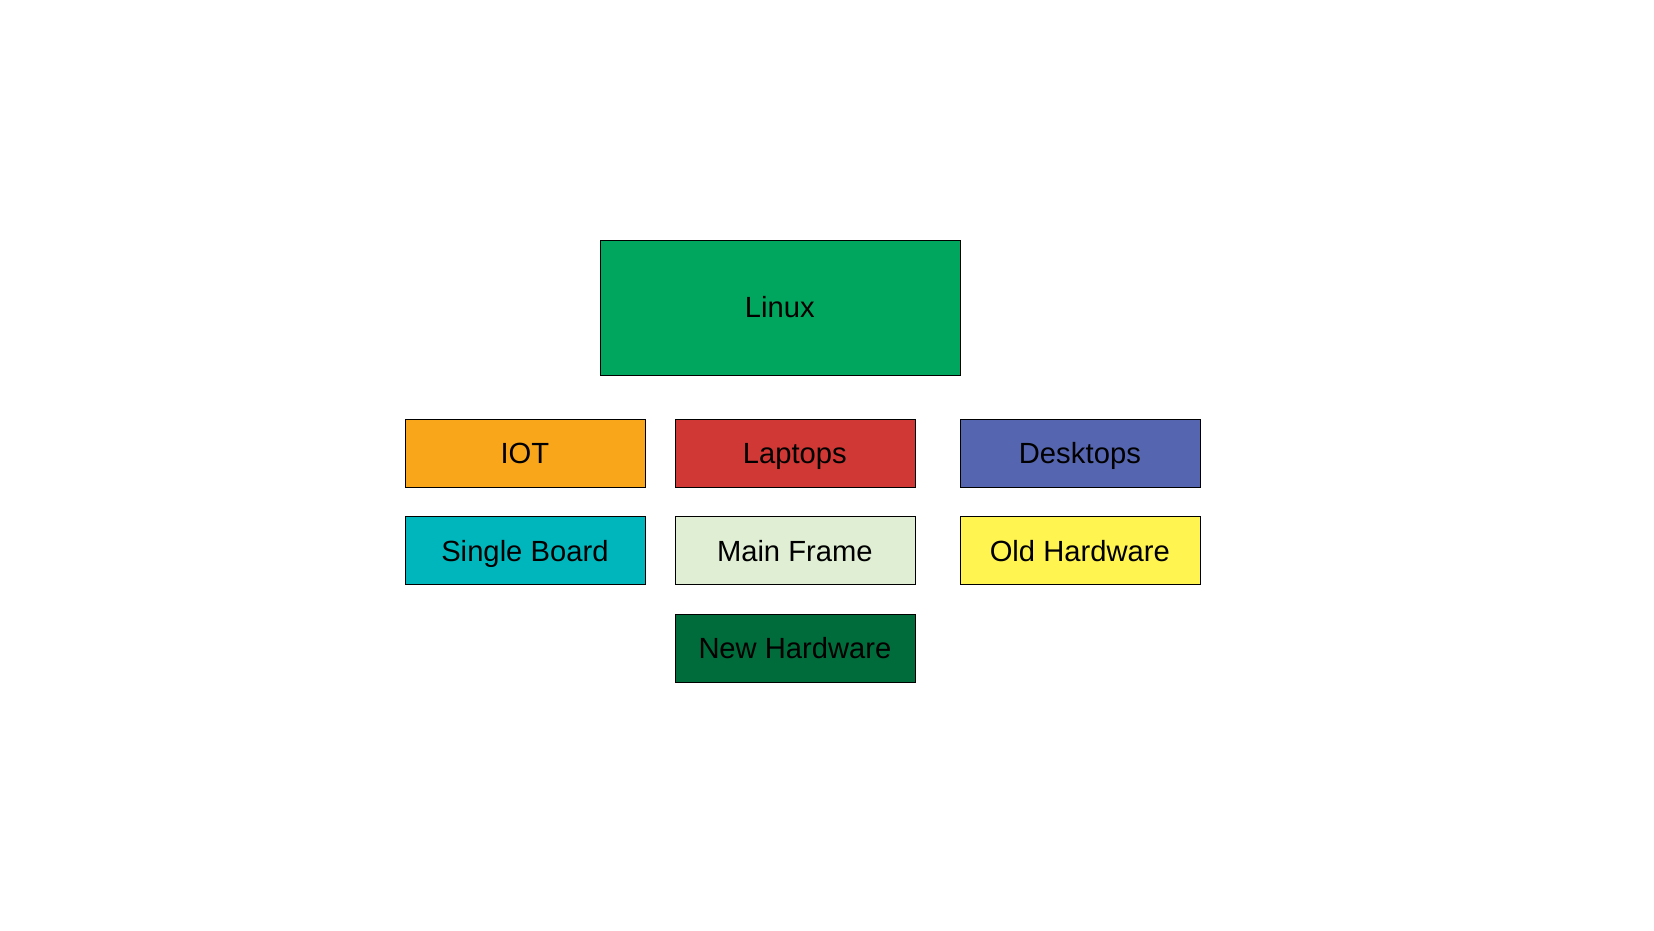

#
Linux
IOT
Laptops
Desktops
Single Board
Main Frame
Old Hardware
New Hardware